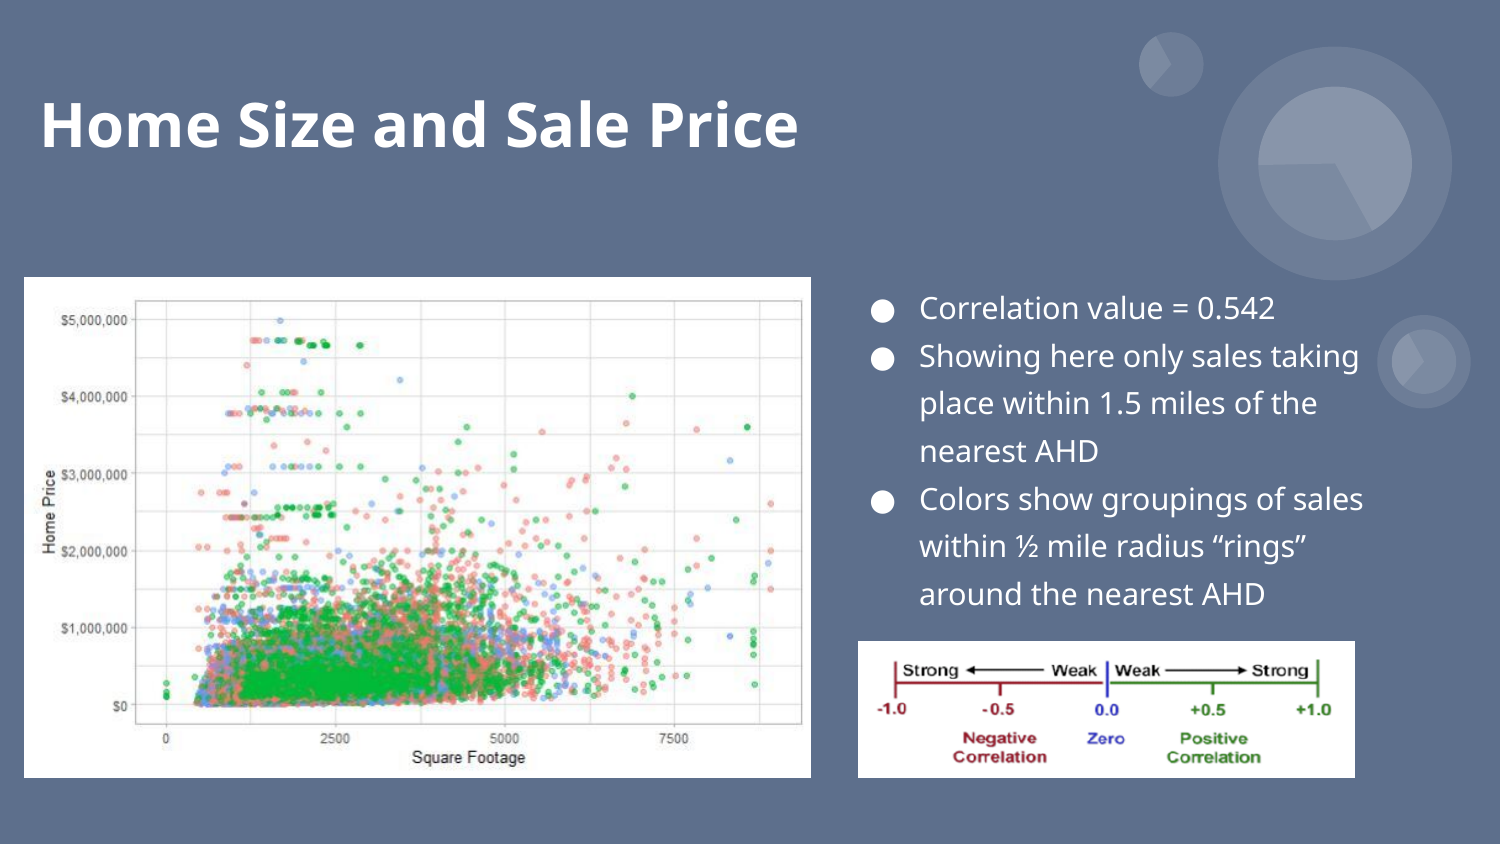

# Home Size and Sale Price
Correlation value = 0.542
Showing here only sales taking place within 1.5 miles of the nearest AHD
Colors show groupings of sales within ½ mile radius “rings” around the nearest AHD